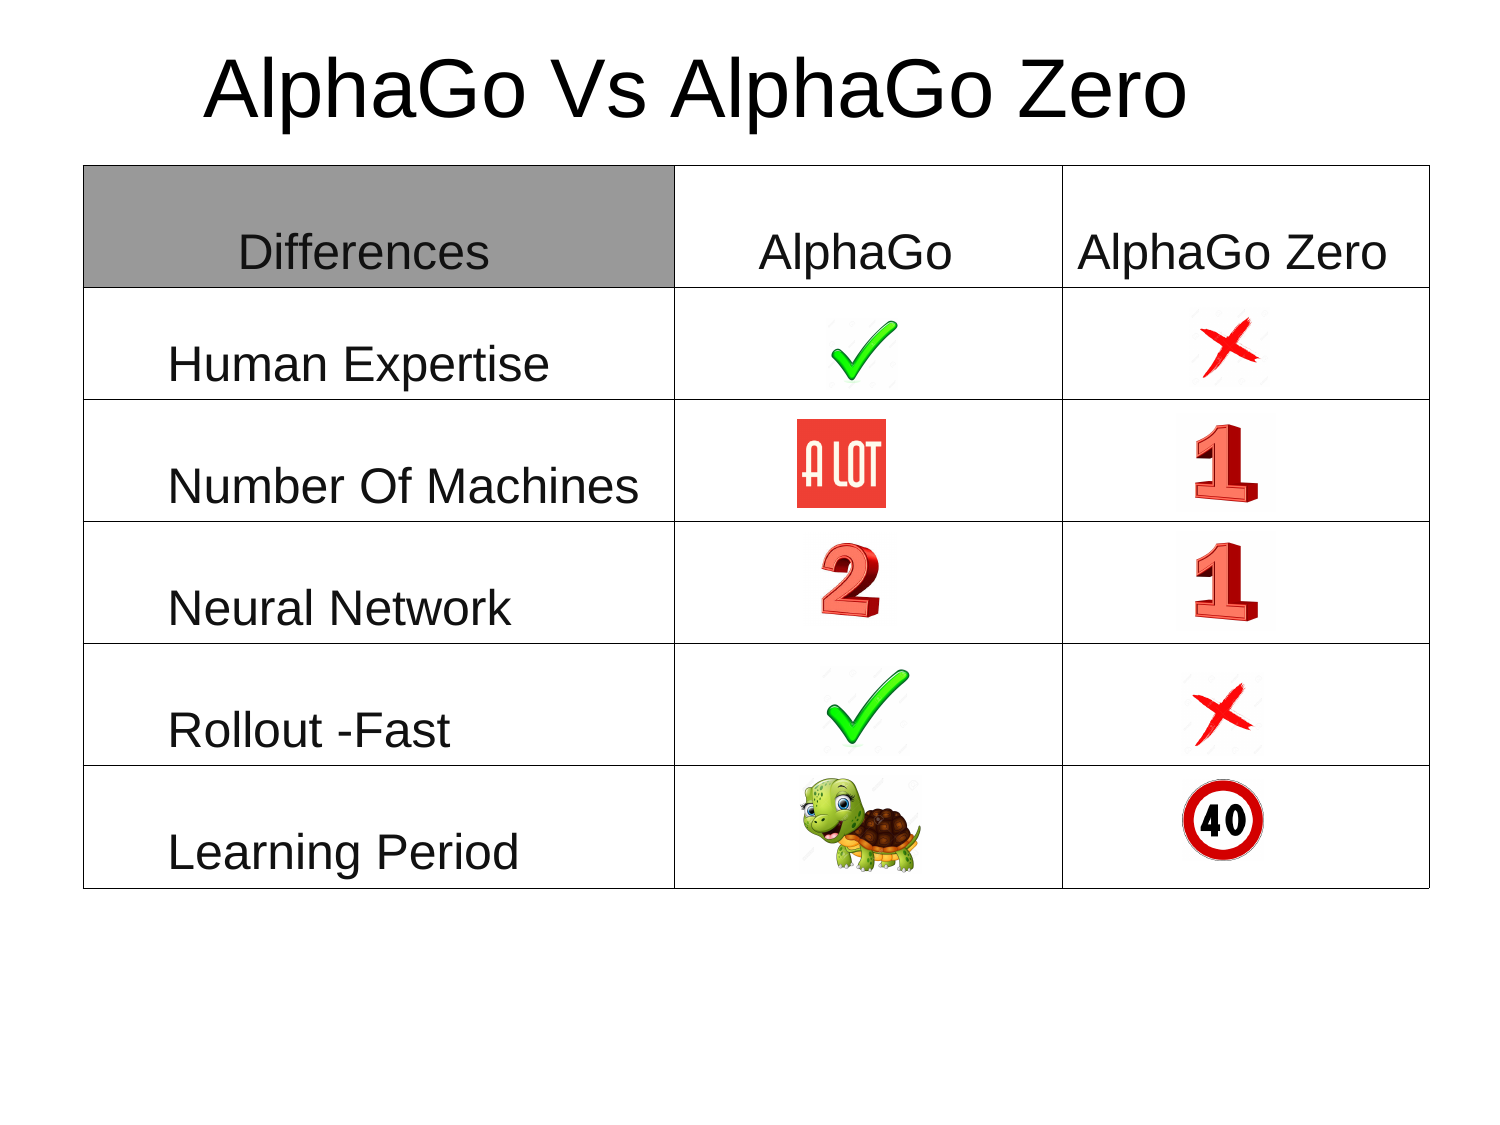

AlphaGo Vs AlphaGo Zero
| Differences | AlphaGo | AlphaGo Zero |
| --- | --- | --- |
| Human Expertise | | |
| Number Of Machines | | |
| Neural Network | | |
| Rollout -Fast | | |
| Learning Period | | |